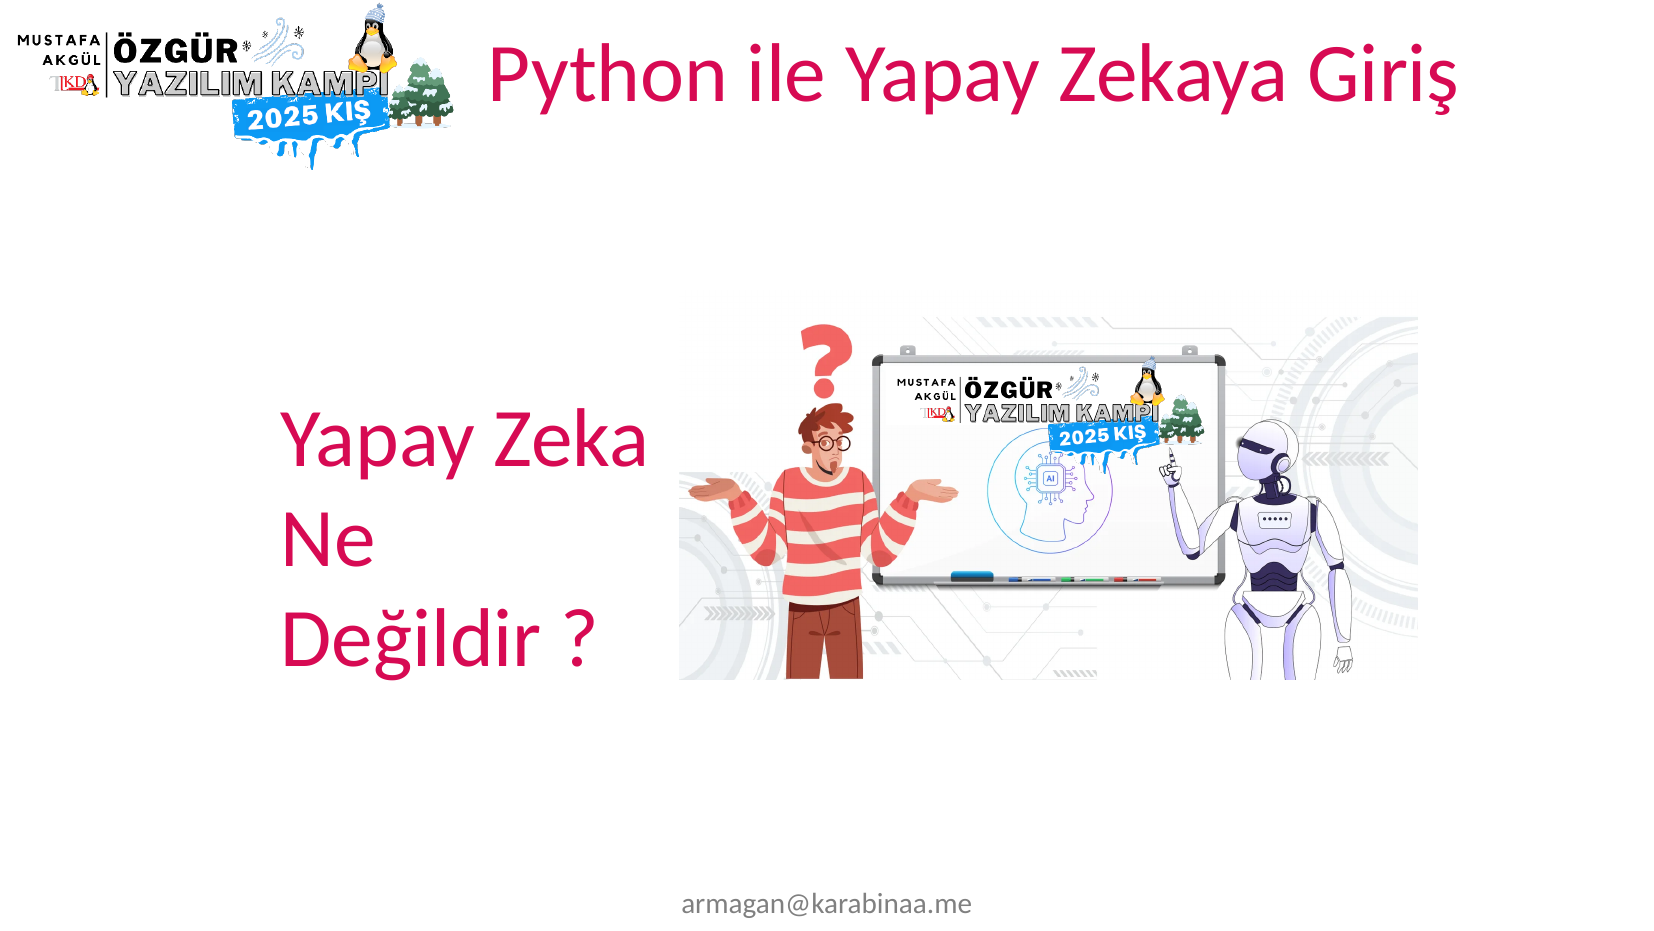

Python ile Yapay Zekaya Giriş
Yapay Zeka Ne Değildir ?
armagan@karabinaa.me